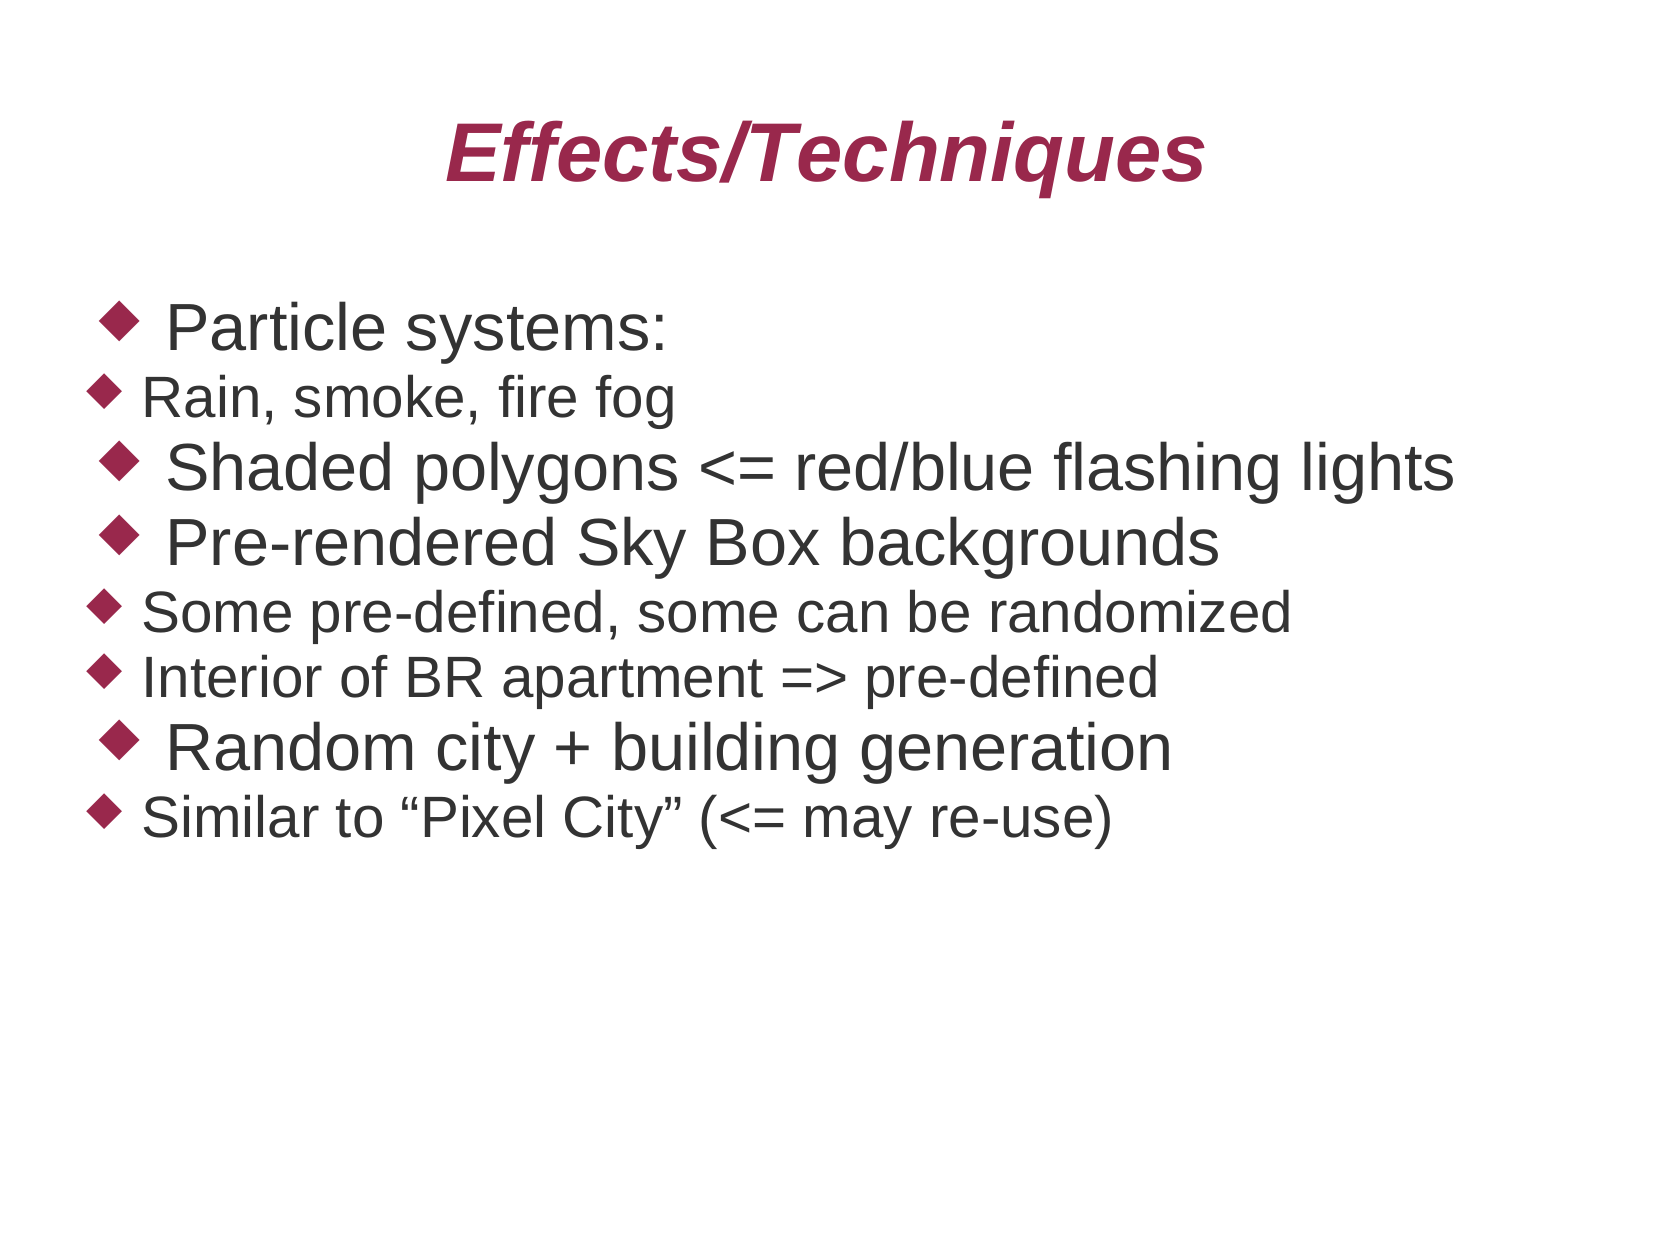

# Effects/Techniques
Particle systems:
Rain, smoke, fire fog
Shaded polygons <= red/blue flashing lights
Pre-rendered Sky Box backgrounds
Some pre-defined, some can be randomized
Interior of BR apartment => pre-defined
Random city + building generation
Similar to “Pixel City” (<= may re-use)